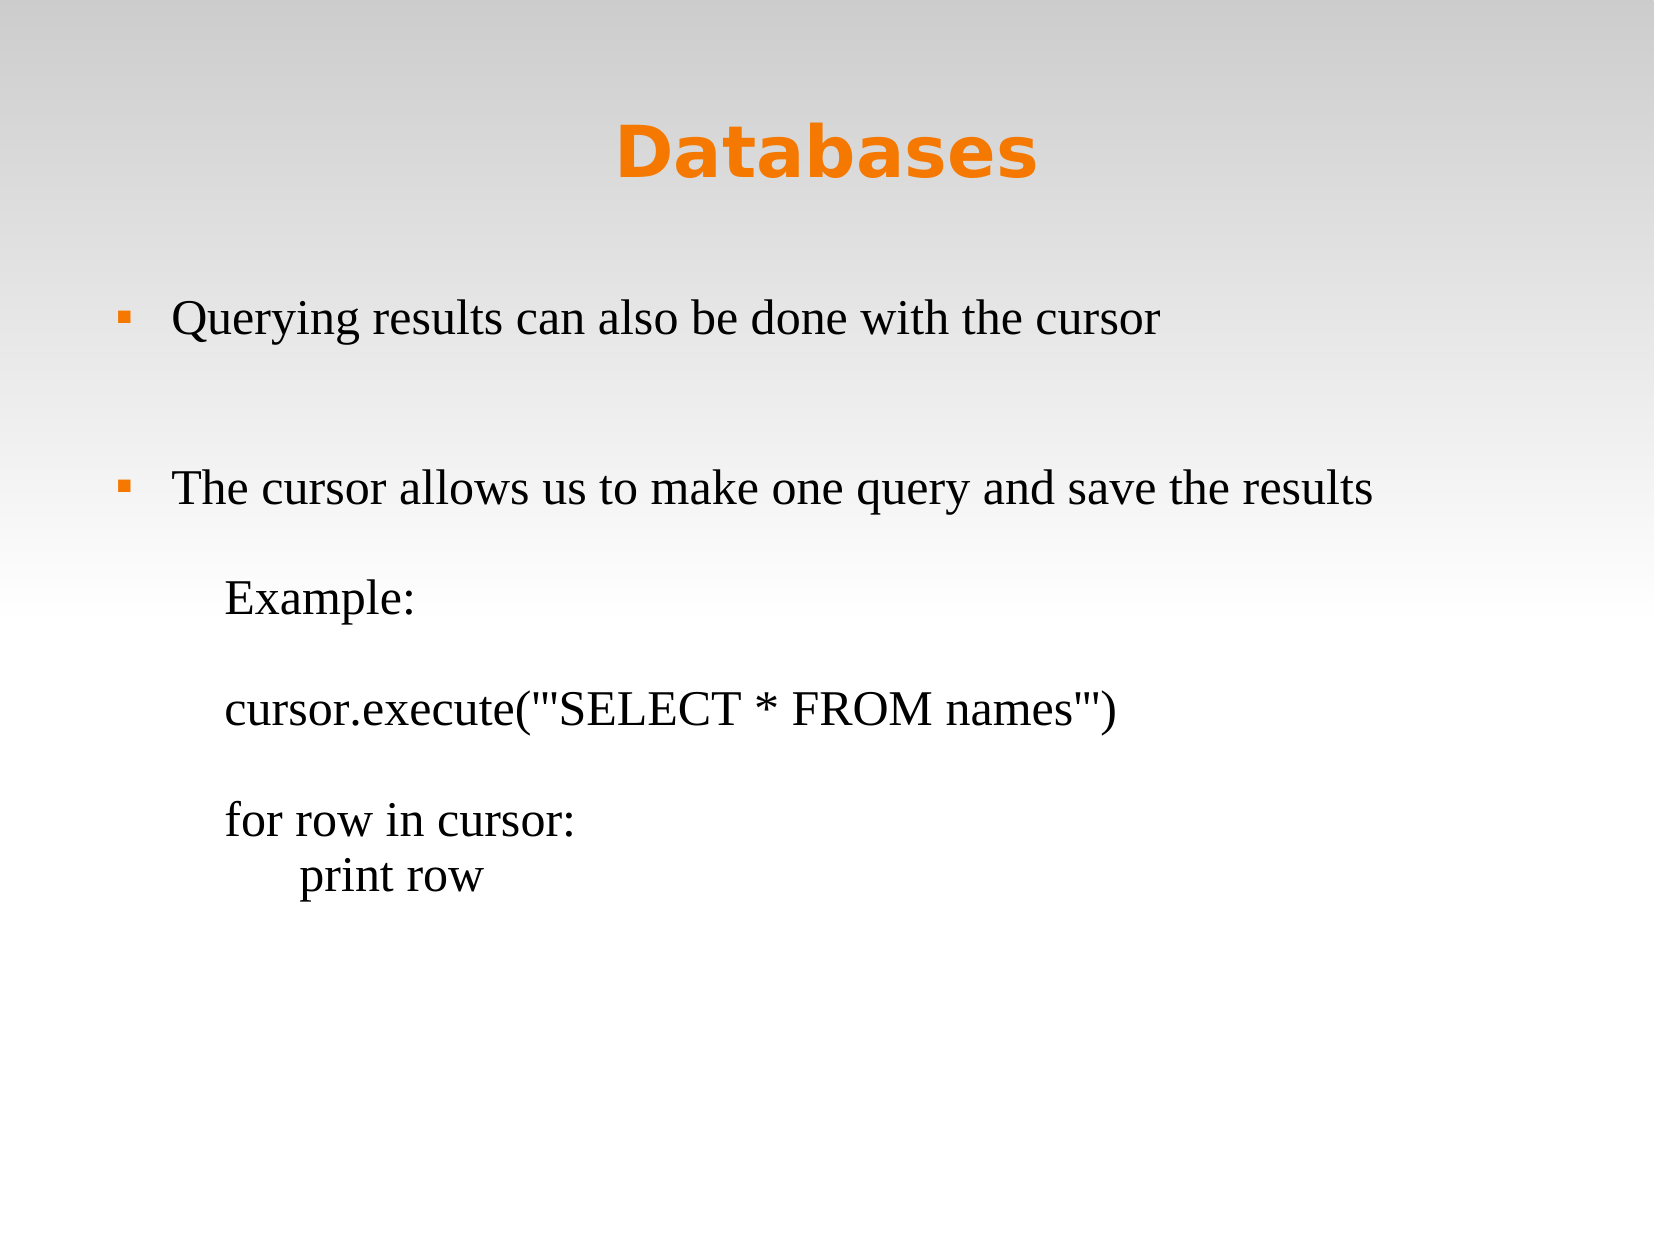

# Databases
Querying results can also be done with the cursor
The cursor allows us to make one query and save the results
Example:
cursor.execute('''SELECT * FROM names''')
for row in cursor:
	print row